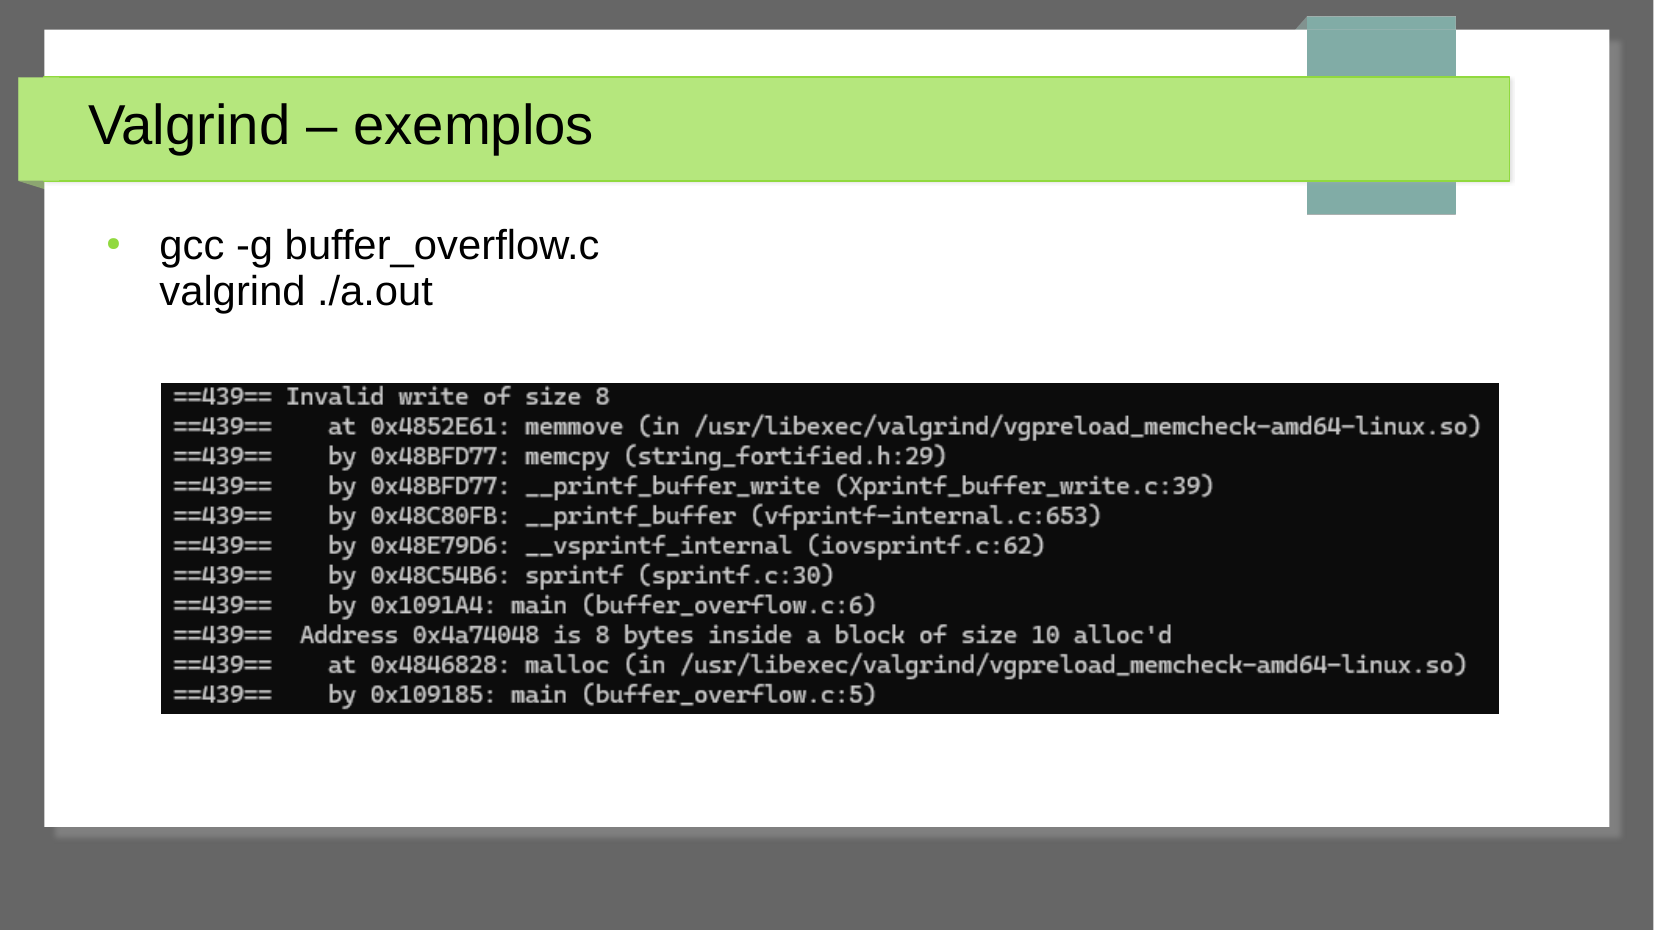

# Valgrind – exemplos
gcc -g buffer_overflow.c
valgrind ./a.out